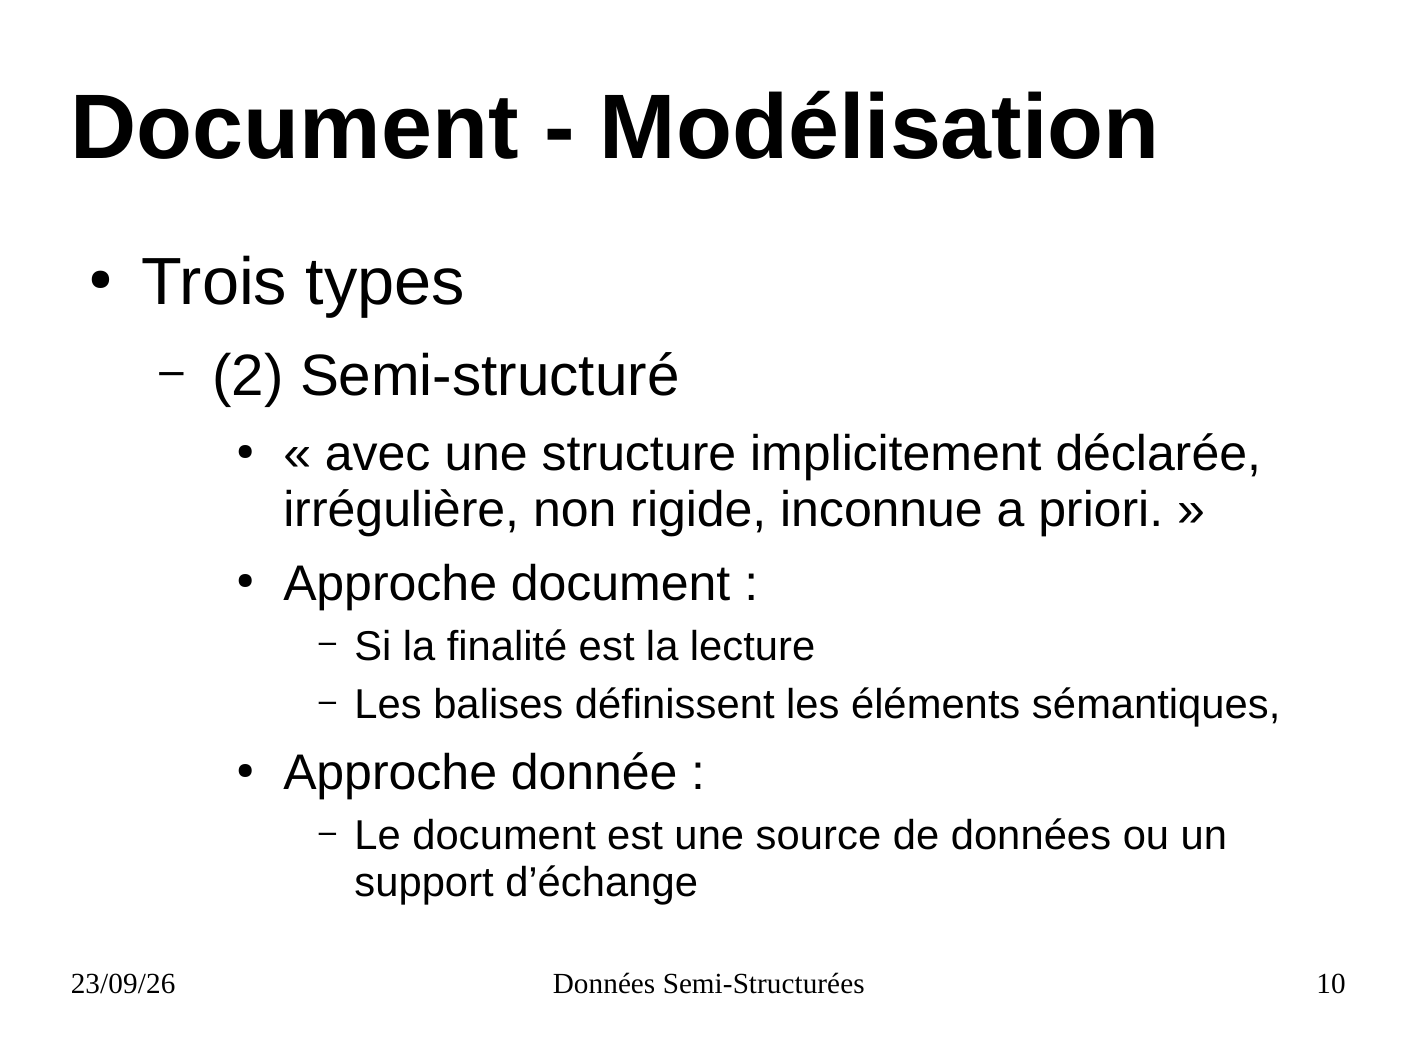

# Document - Modélisation
Trois types
(2) Semi-structuré
« avec une structure implicitement déclarée, irrégulière, non rigide, inconnue a priori. »
Approche document :
Si la finalité est la lecture
Les balises définissent les éléments sémantiques,
Approche donnée :
Le document est une source de données ou un support d’échange
Données Semi-Structurées
10